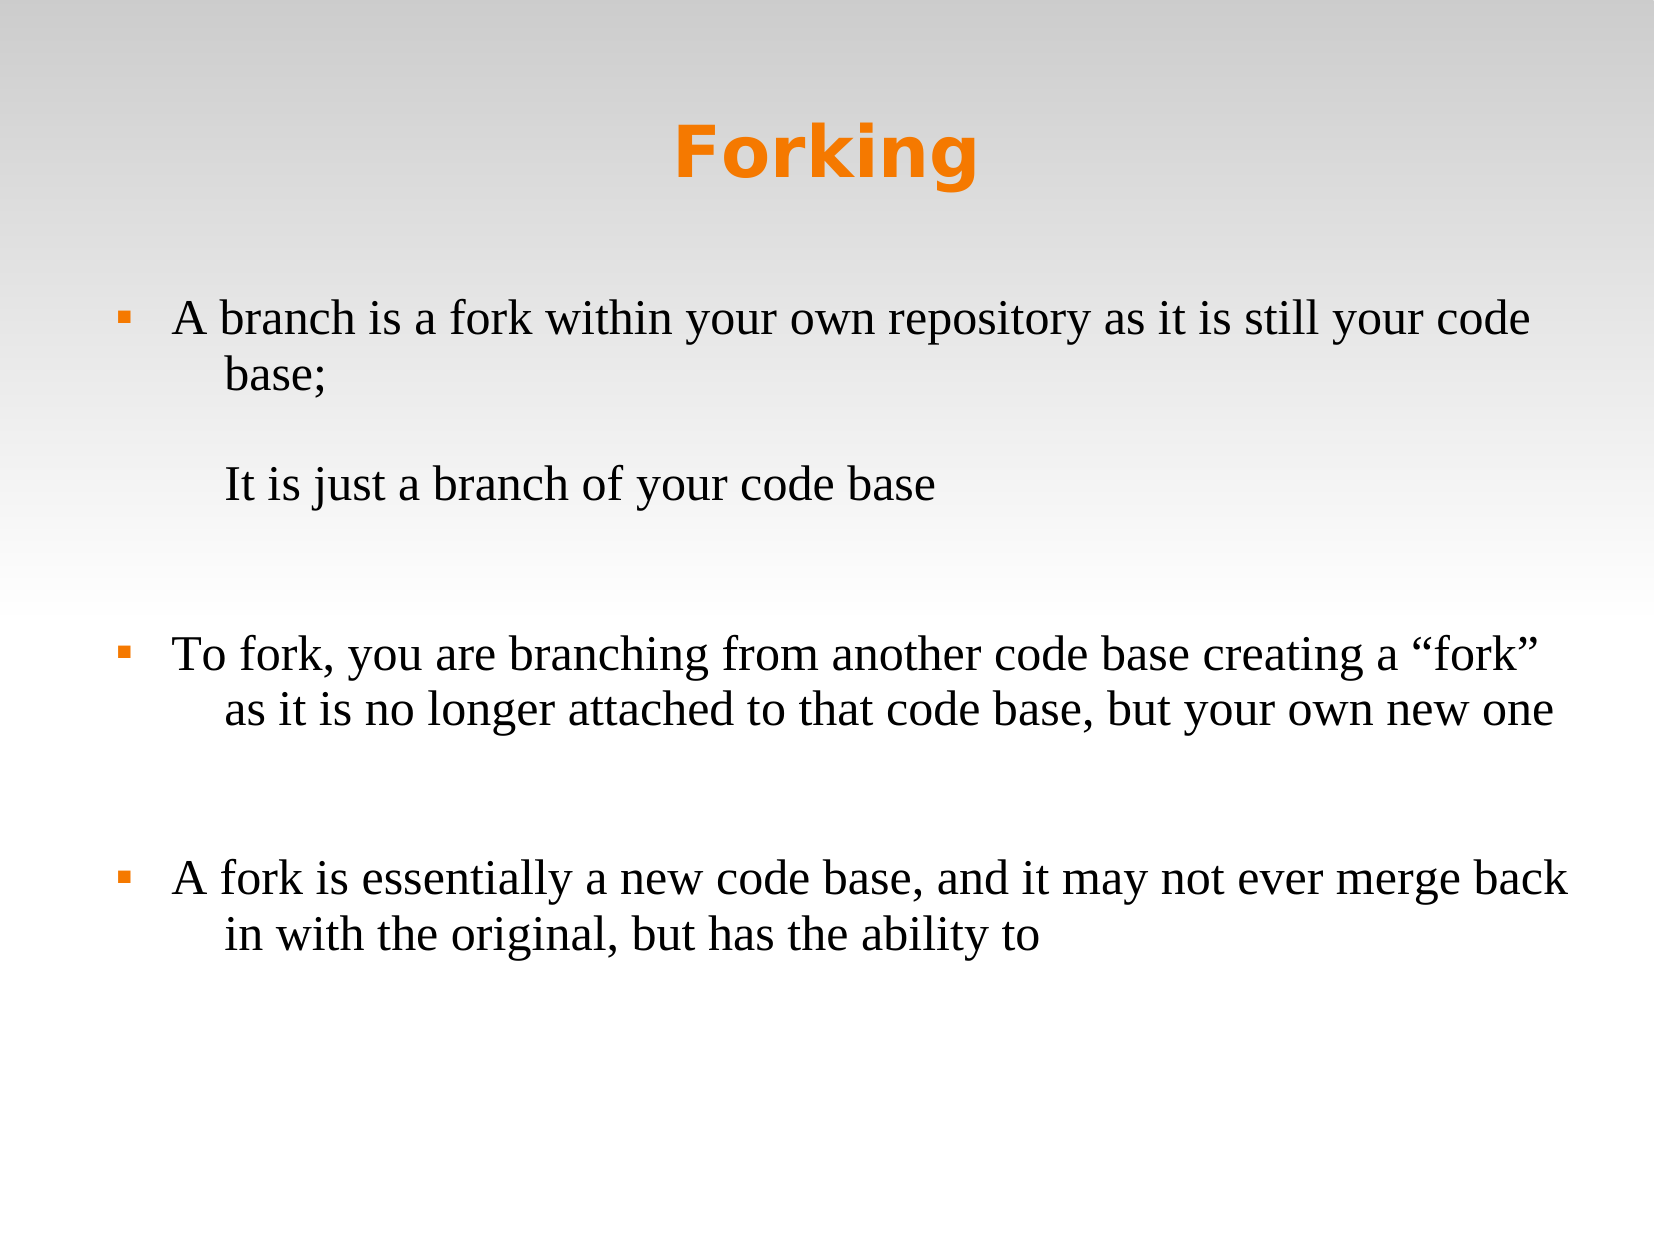

# Forking
A branch is a fork within your own repository as it is still your code base;
It is just a branch of your code base
To fork, you are branching from another code base creating a “fork” as it is no longer attached to that code base, but your own new one
A fork is essentially a new code base, and it may not ever merge back in with the original, but has the ability to